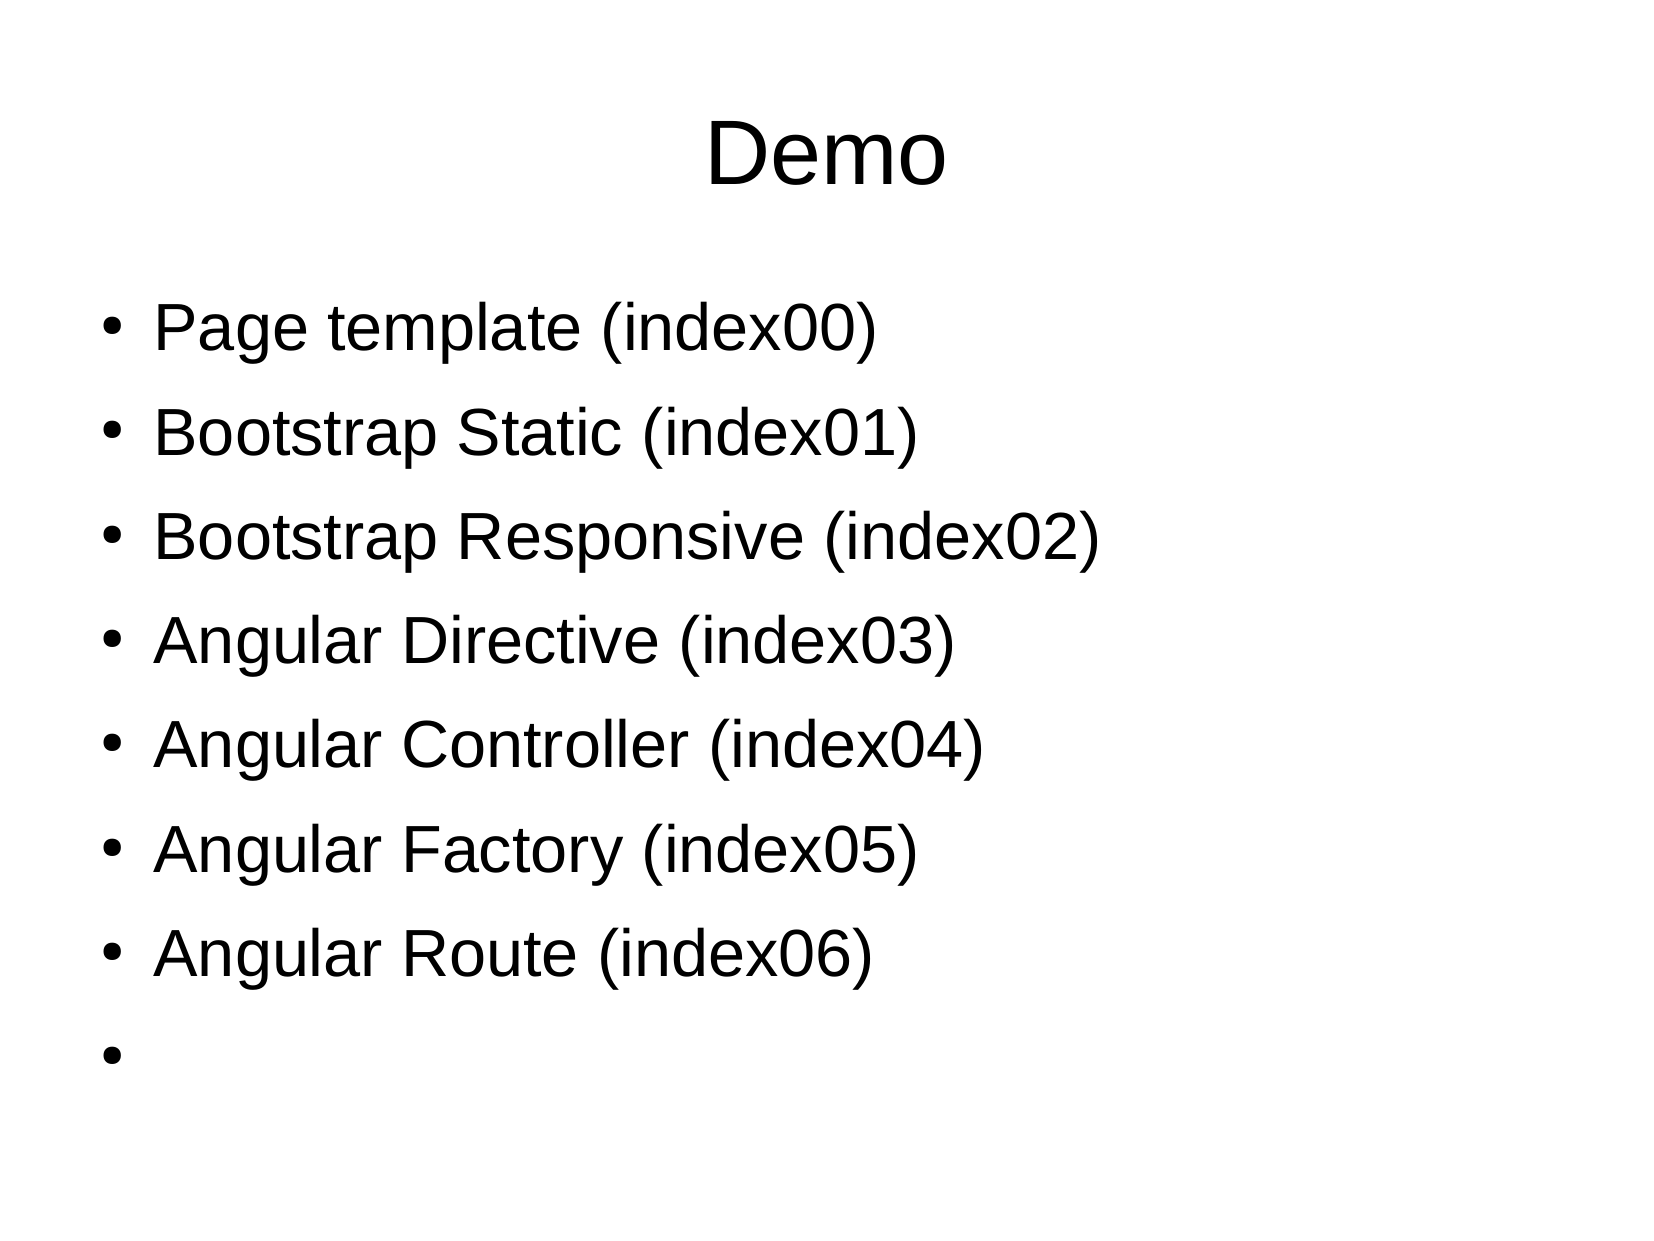

# Demo
Page template (index00)
Bootstrap Static (index01)
Bootstrap Responsive (index02)
Angular Directive (index03)
Angular Controller (index04)
Angular Factory (index05)
Angular Route (index06)